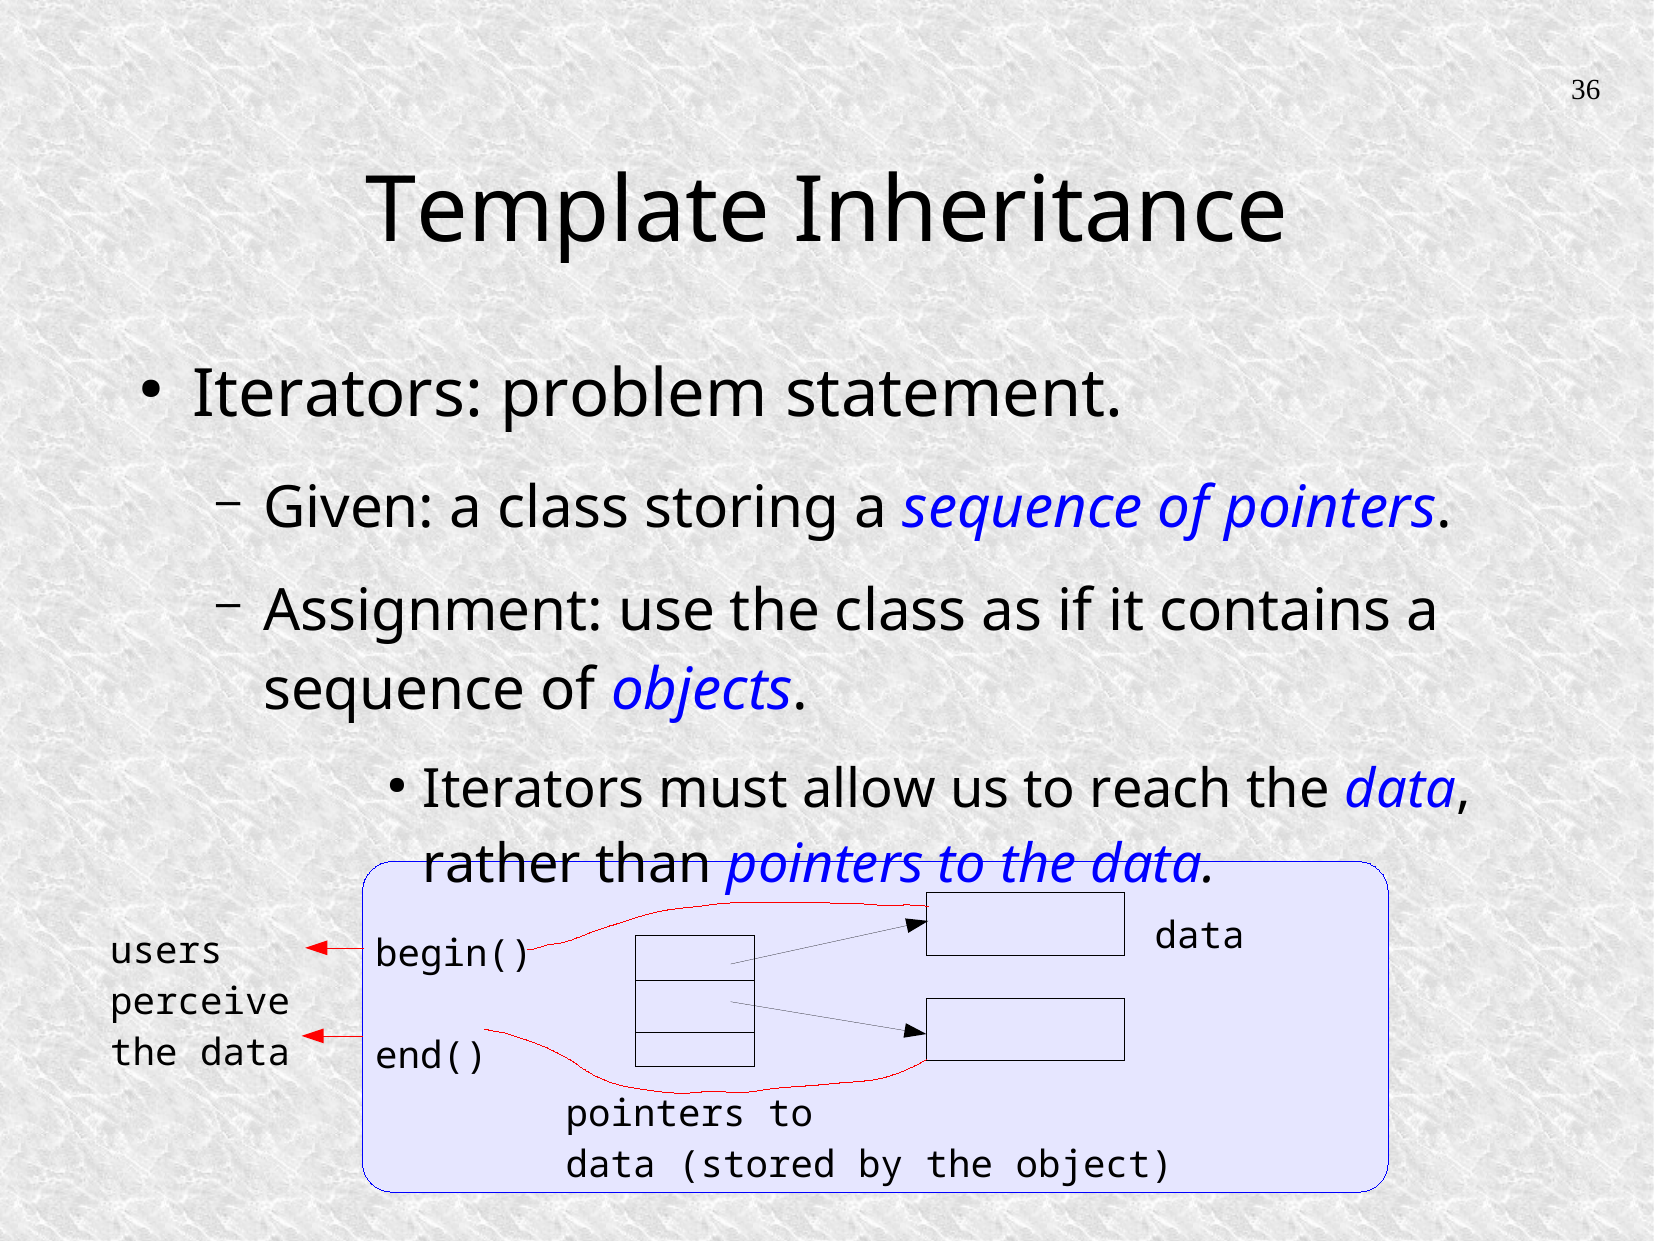

36
# Template Inheritance
Iterators: problem statement.
Given: a class storing a sequence of pointers.
Assignment: use the class as if it contains a sequence of objects.
Iterators must allow us to reach the data, rather than pointers to the data.
data
users
perceive
the data
begin()
end()
pointers to
data (stored by the object)